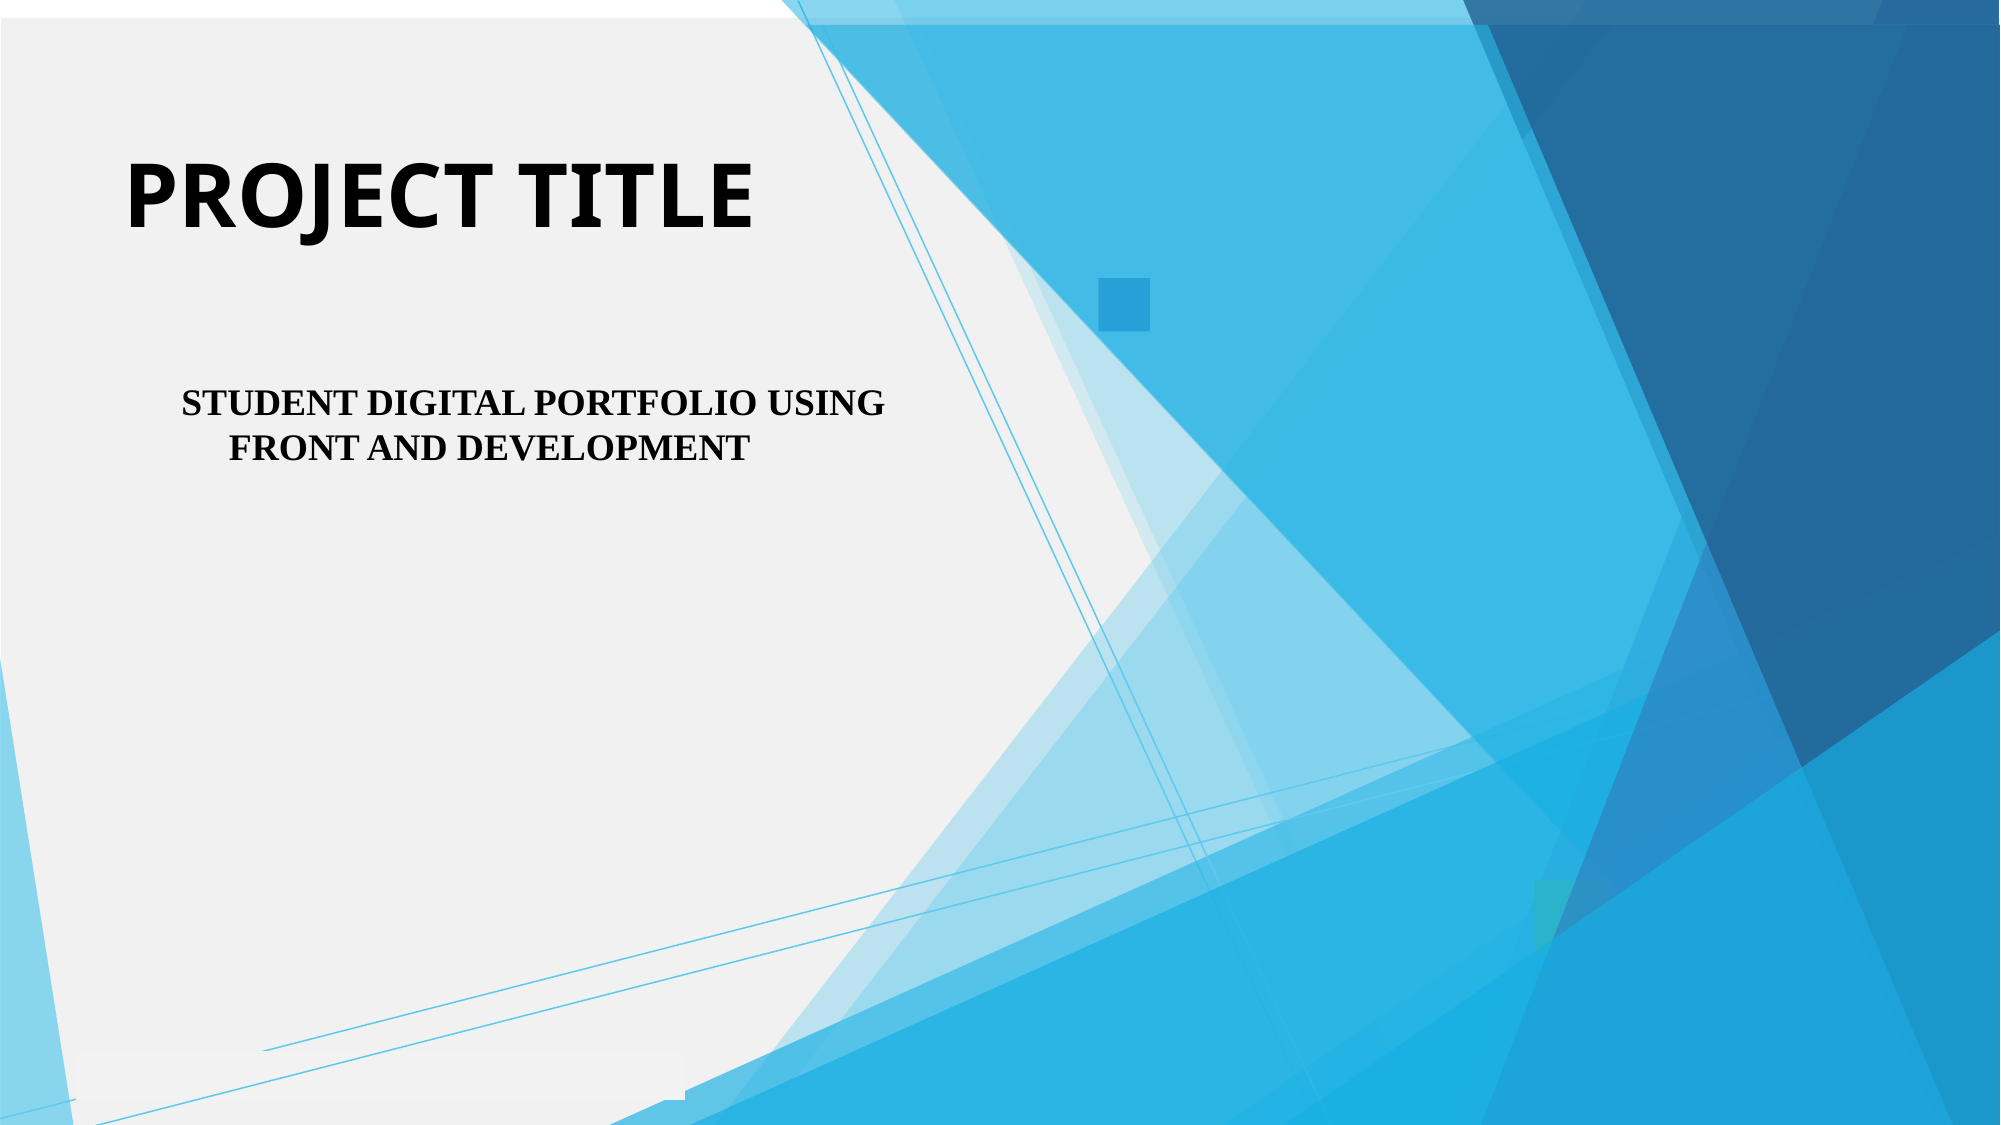

STUDENT DIGITAL PORTFOLIO USING
 FRONT AND DEVELOPMENT
# PROJECT TITLE